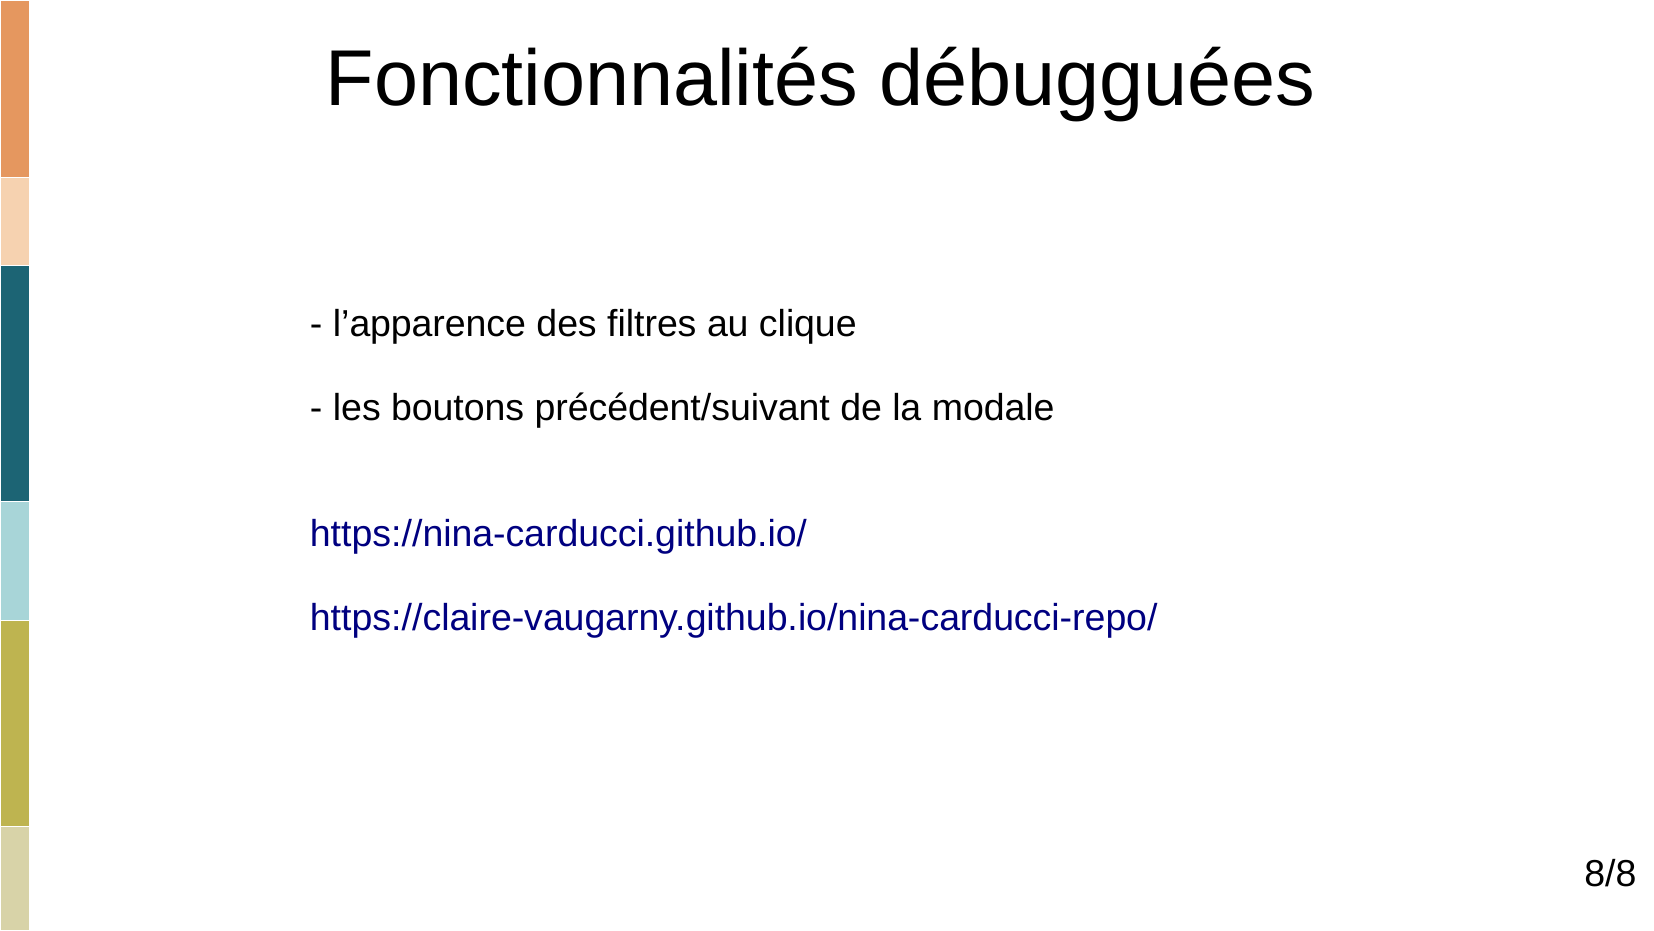

# Fonctionnalités débugguées
- l’apparence des filtres au clique
- les boutons précédent/suivant de la modale
https://nina-carducci.github.io/
https://claire-vaugarny.github.io/nina-carducci-repo/